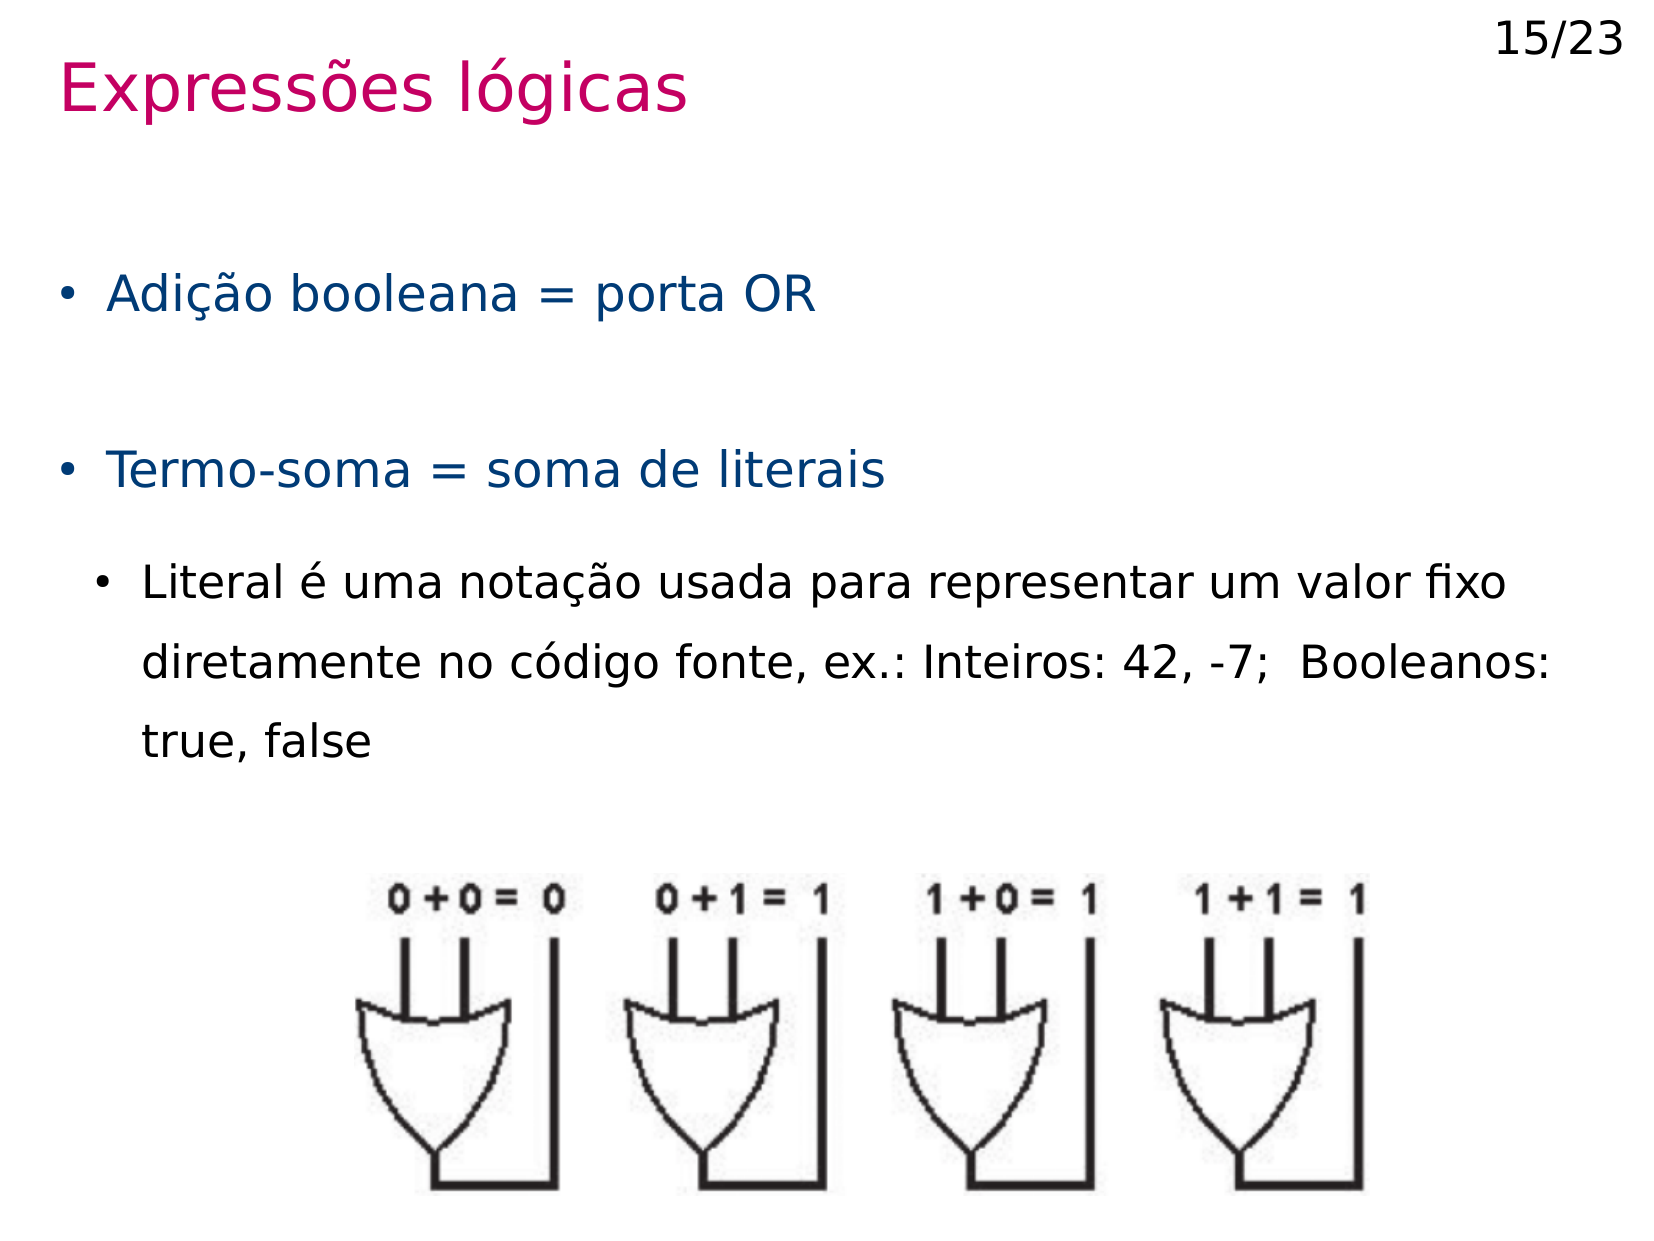

15
# Expressões lógicas
Adição booleana = porta OR
Termo-soma = soma de literais
Literal é uma notação usada para representar um valor fixo diretamente no código fonte, ex.: Inteiros: 42, -7; Booleanos: true, false